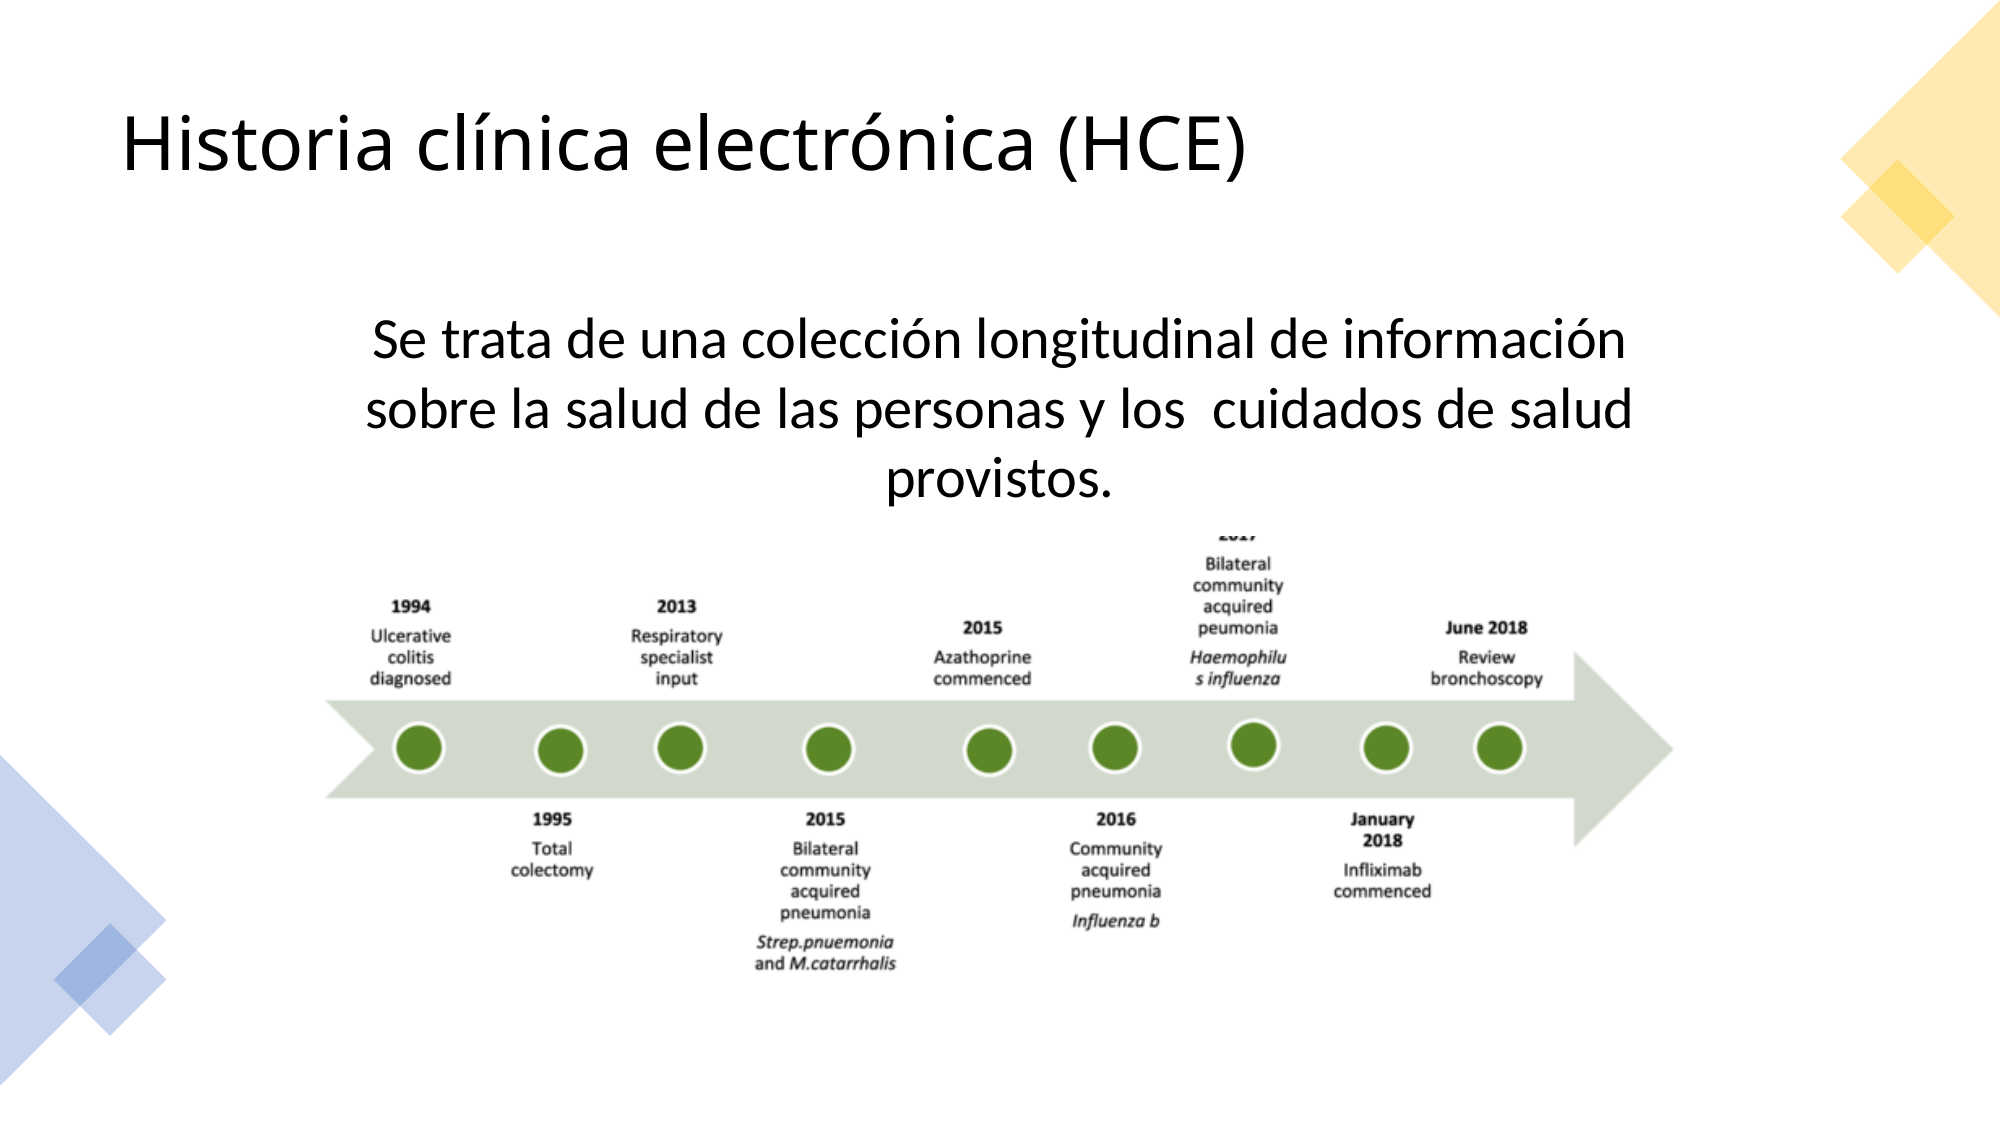

# Historia clínica electrónica (HCE)
Se trata de una colección longitudinal de información sobre la salud de las personas y los cuidados de salud provistos.